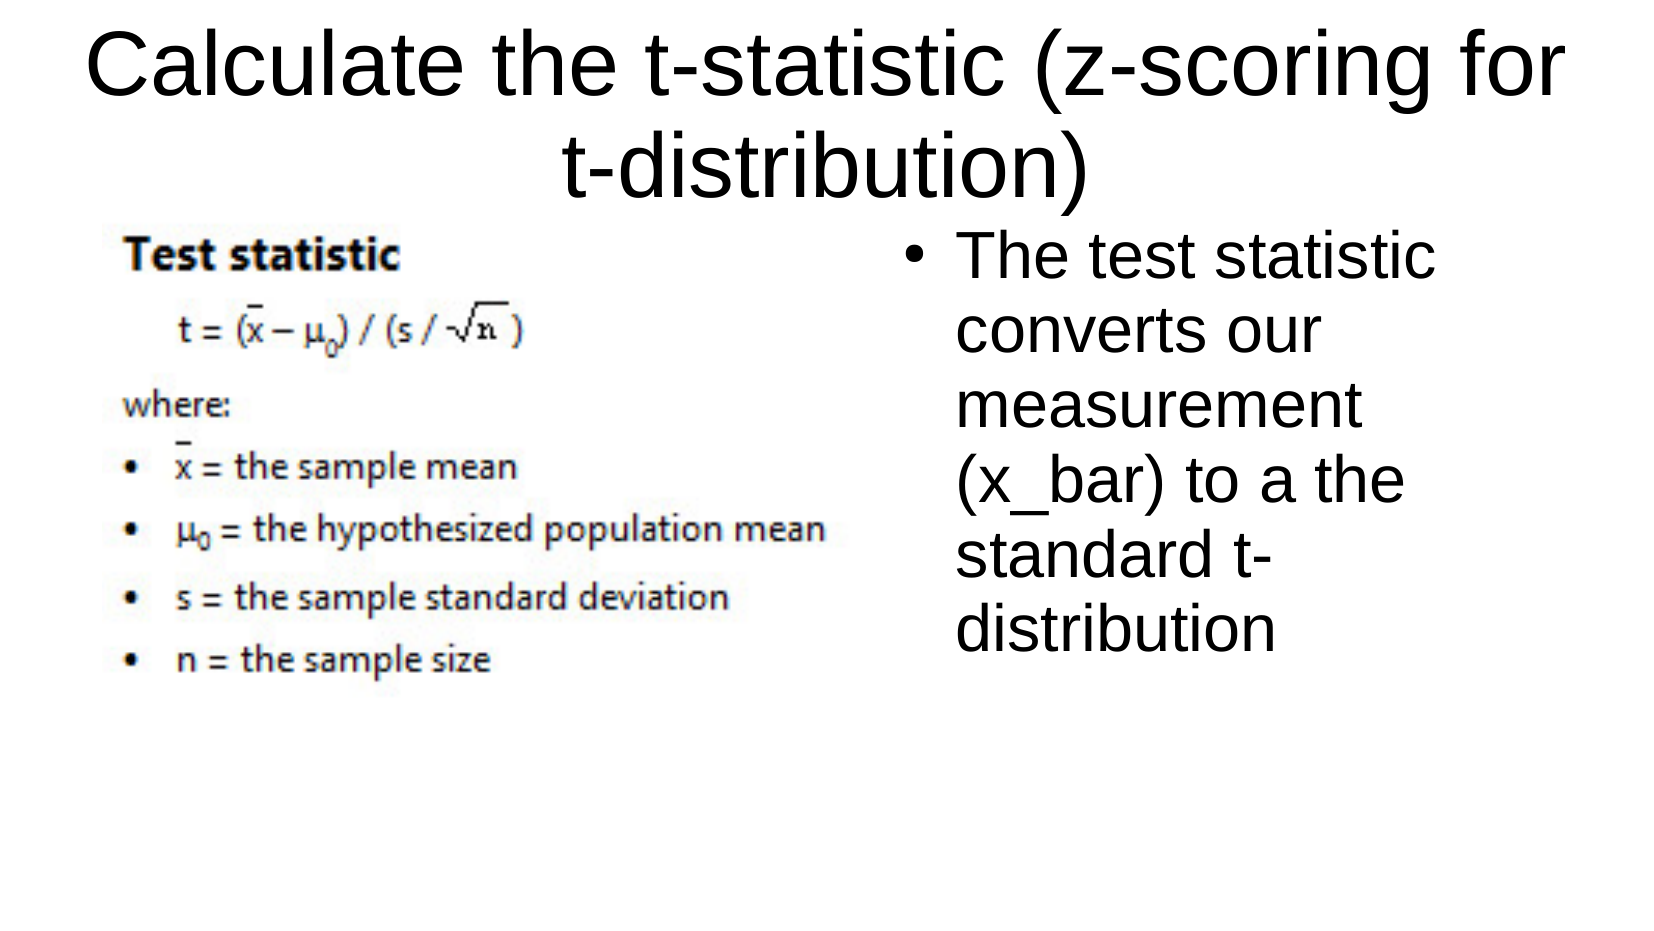

# Calculate the t-statistic (z-scoring for t-distribution)
The test statistic converts our measurement (x_bar) to a the standard t-distribution